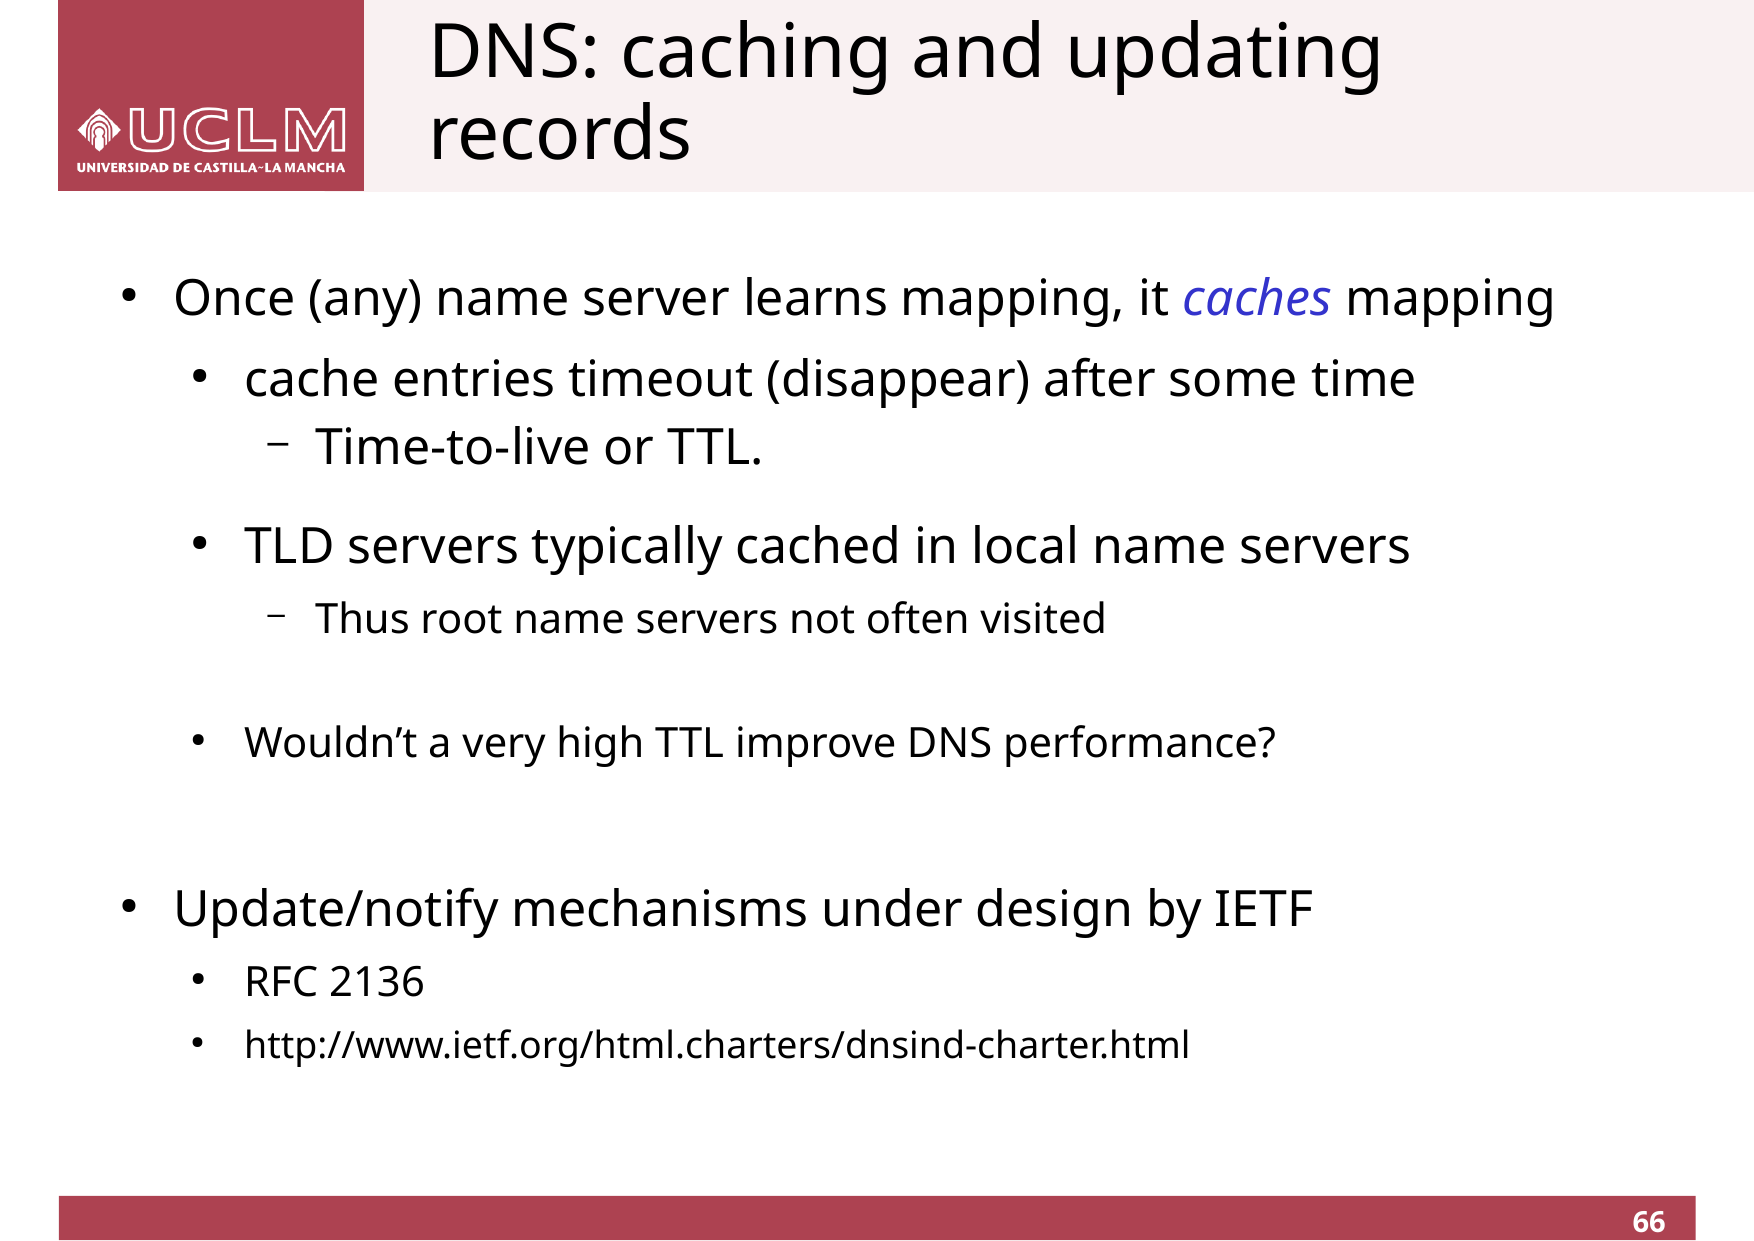

# DNS: caching and updating records
Once (any) name server learns mapping, it caches mapping
cache entries timeout (disappear) after some time
Time-to-live or TTL.
TLD servers typically cached in local name servers
Thus root name servers not often visited
Wouldn’t a very high TTL improve DNS performance?
Update/notify mechanisms under design by IETF
RFC 2136
http://www.ietf.org/html.charters/dnsind-charter.html
66